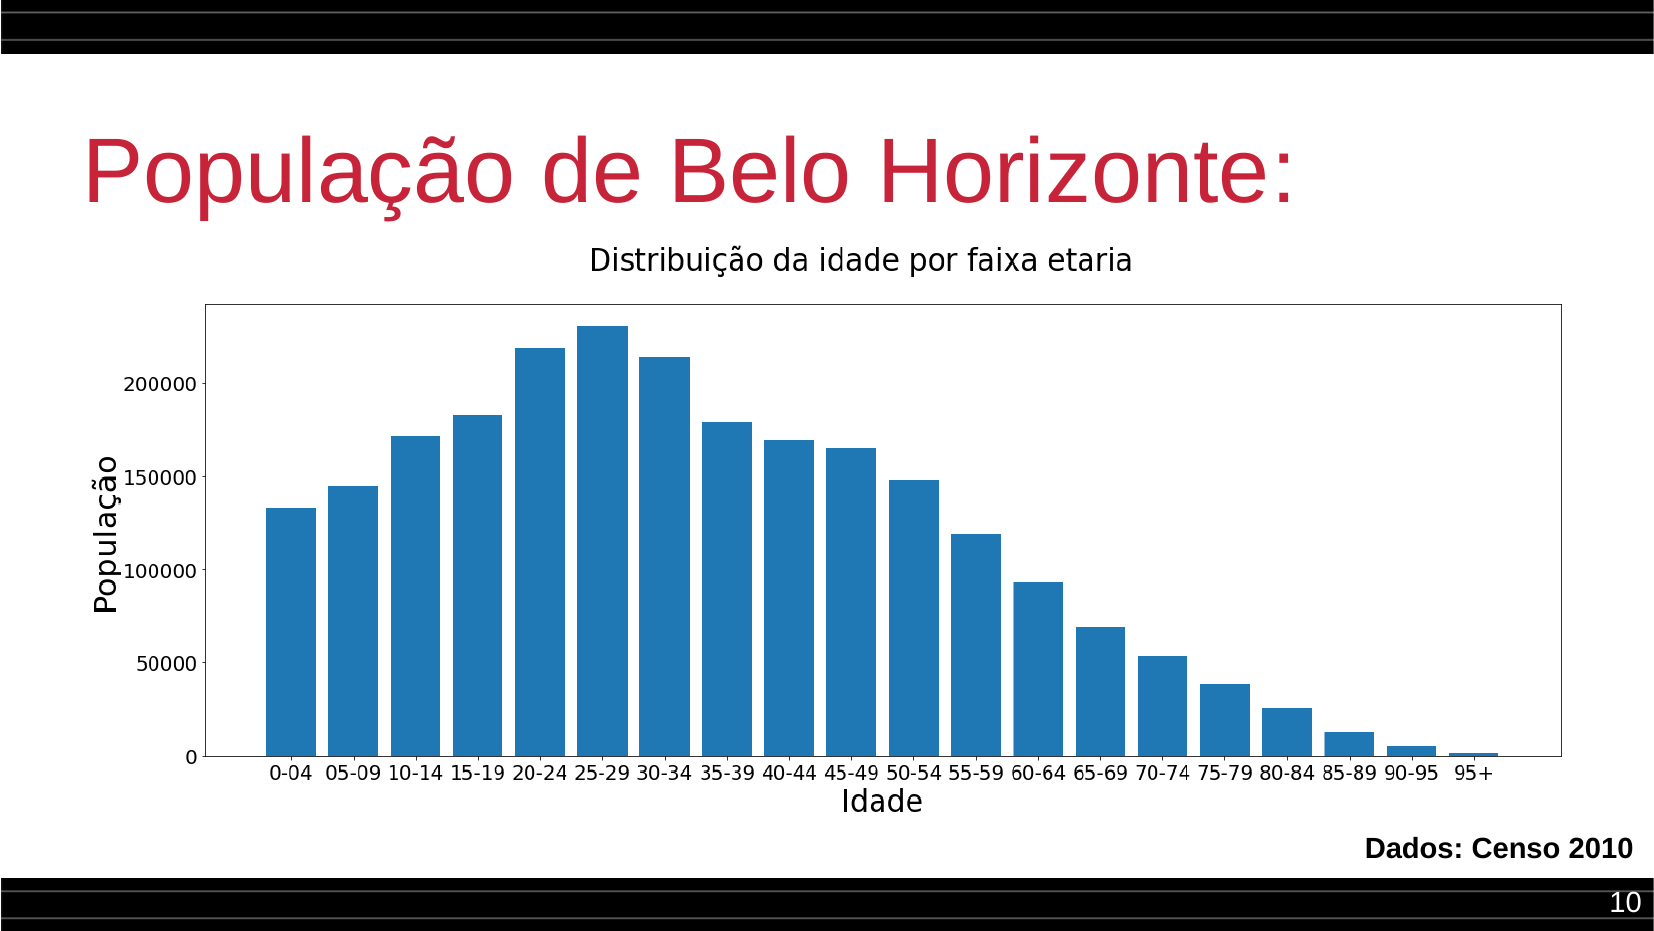

# População de Belo Horizonte:
Dados: Censo 2010